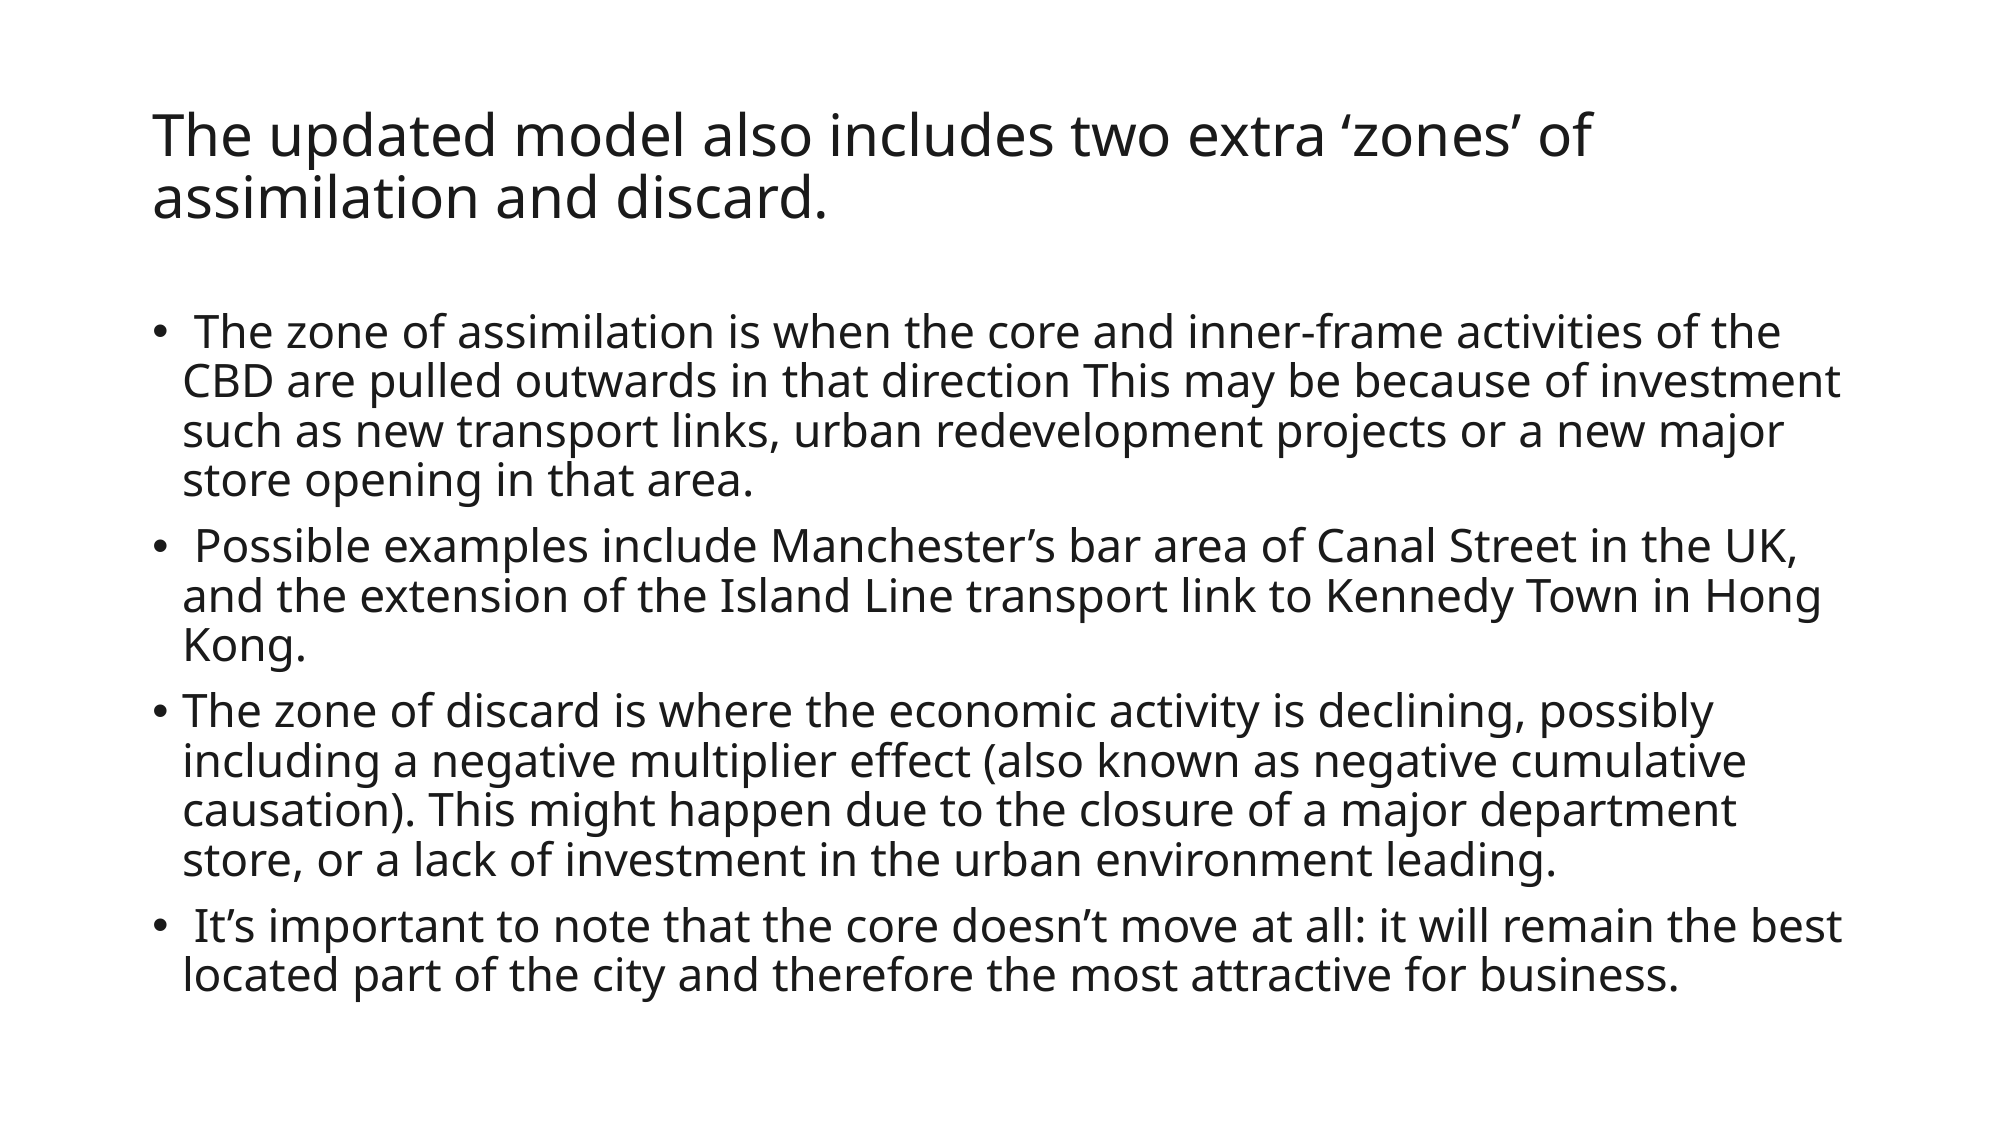

# The updated model also includes two extra ‘zones’ of assimilation and discard.
 The zone of assimilation is when the core and inner-frame activities of the CBD are pulled outwards in that direction This may be because of investment such as new transport links, urban redevelopment projects or a new major store opening in that area.
 Possible examples include Manchester’s bar area of Canal Street in the UK, and the extension of the Island Line transport link to Kennedy Town in Hong Kong.
The zone of discard is where the economic activity is declining, possibly including a negative multiplier effect (also known as negative cumulative causation). This might happen due to the closure of a major department store, or a lack of investment in the urban environment leading.
 It’s important to note that the core doesn’t move at all: it will remain the best located part of the city and therefore the most attractive for business.